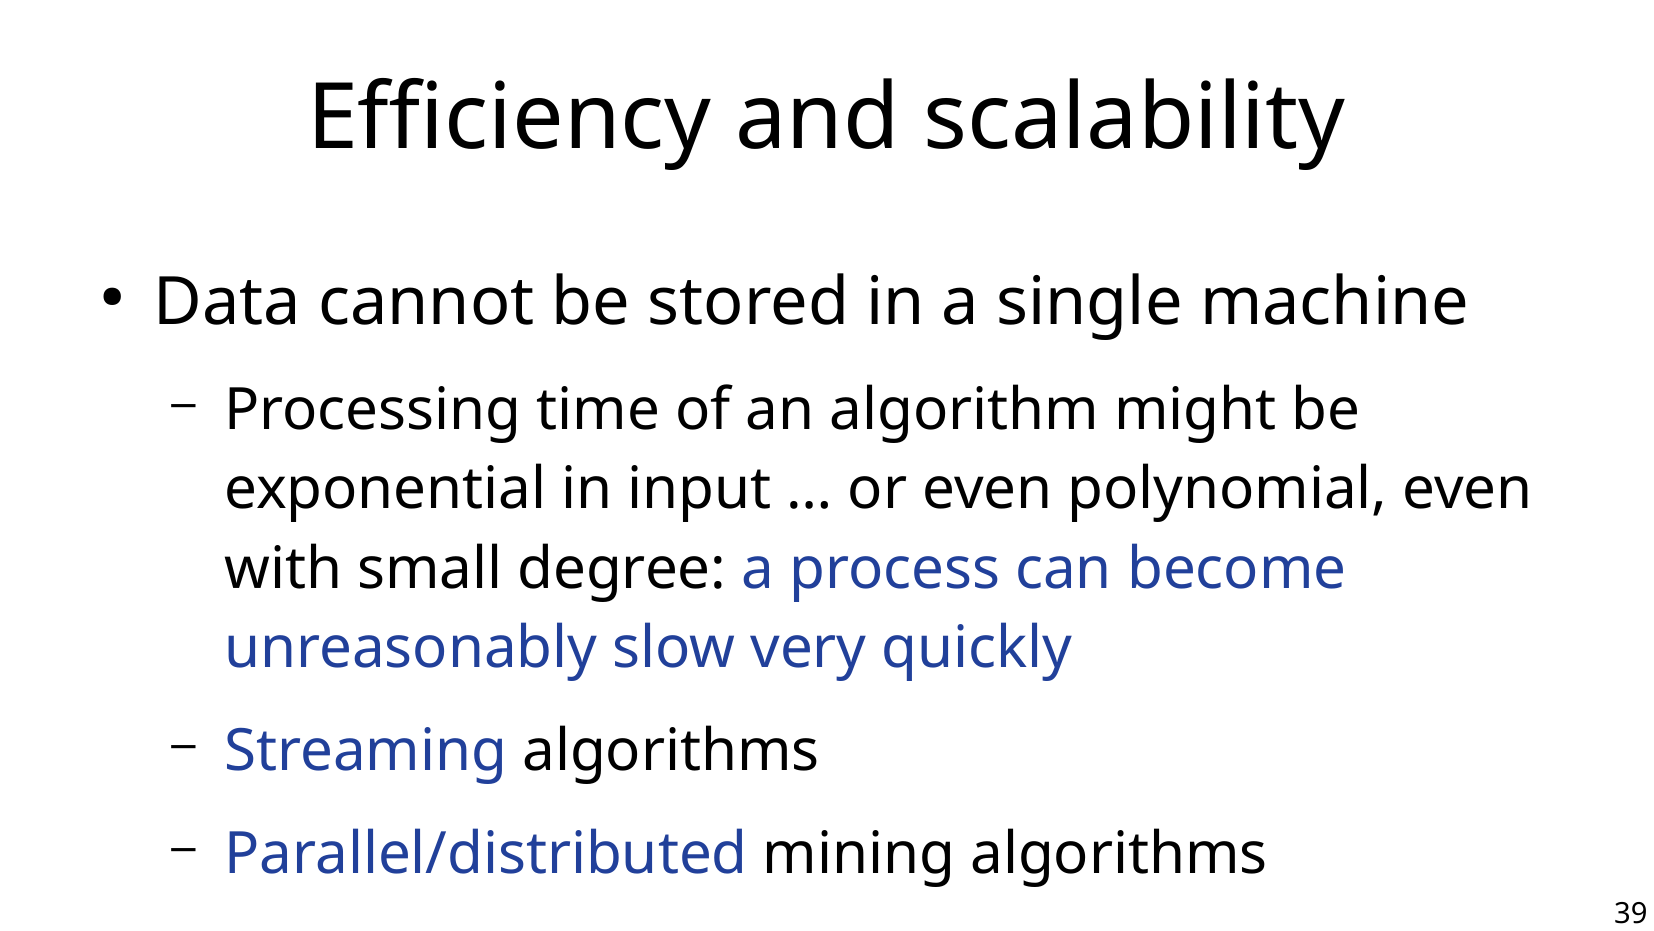

# Efficiency and scalability
Data cannot be stored in a single machine
Processing time of an algorithm might be exponential in input … or even polynomial, even with small degree: a process can become unreasonably slow very quickly
Streaming algorithms
Parallel/distributed mining algorithms
39